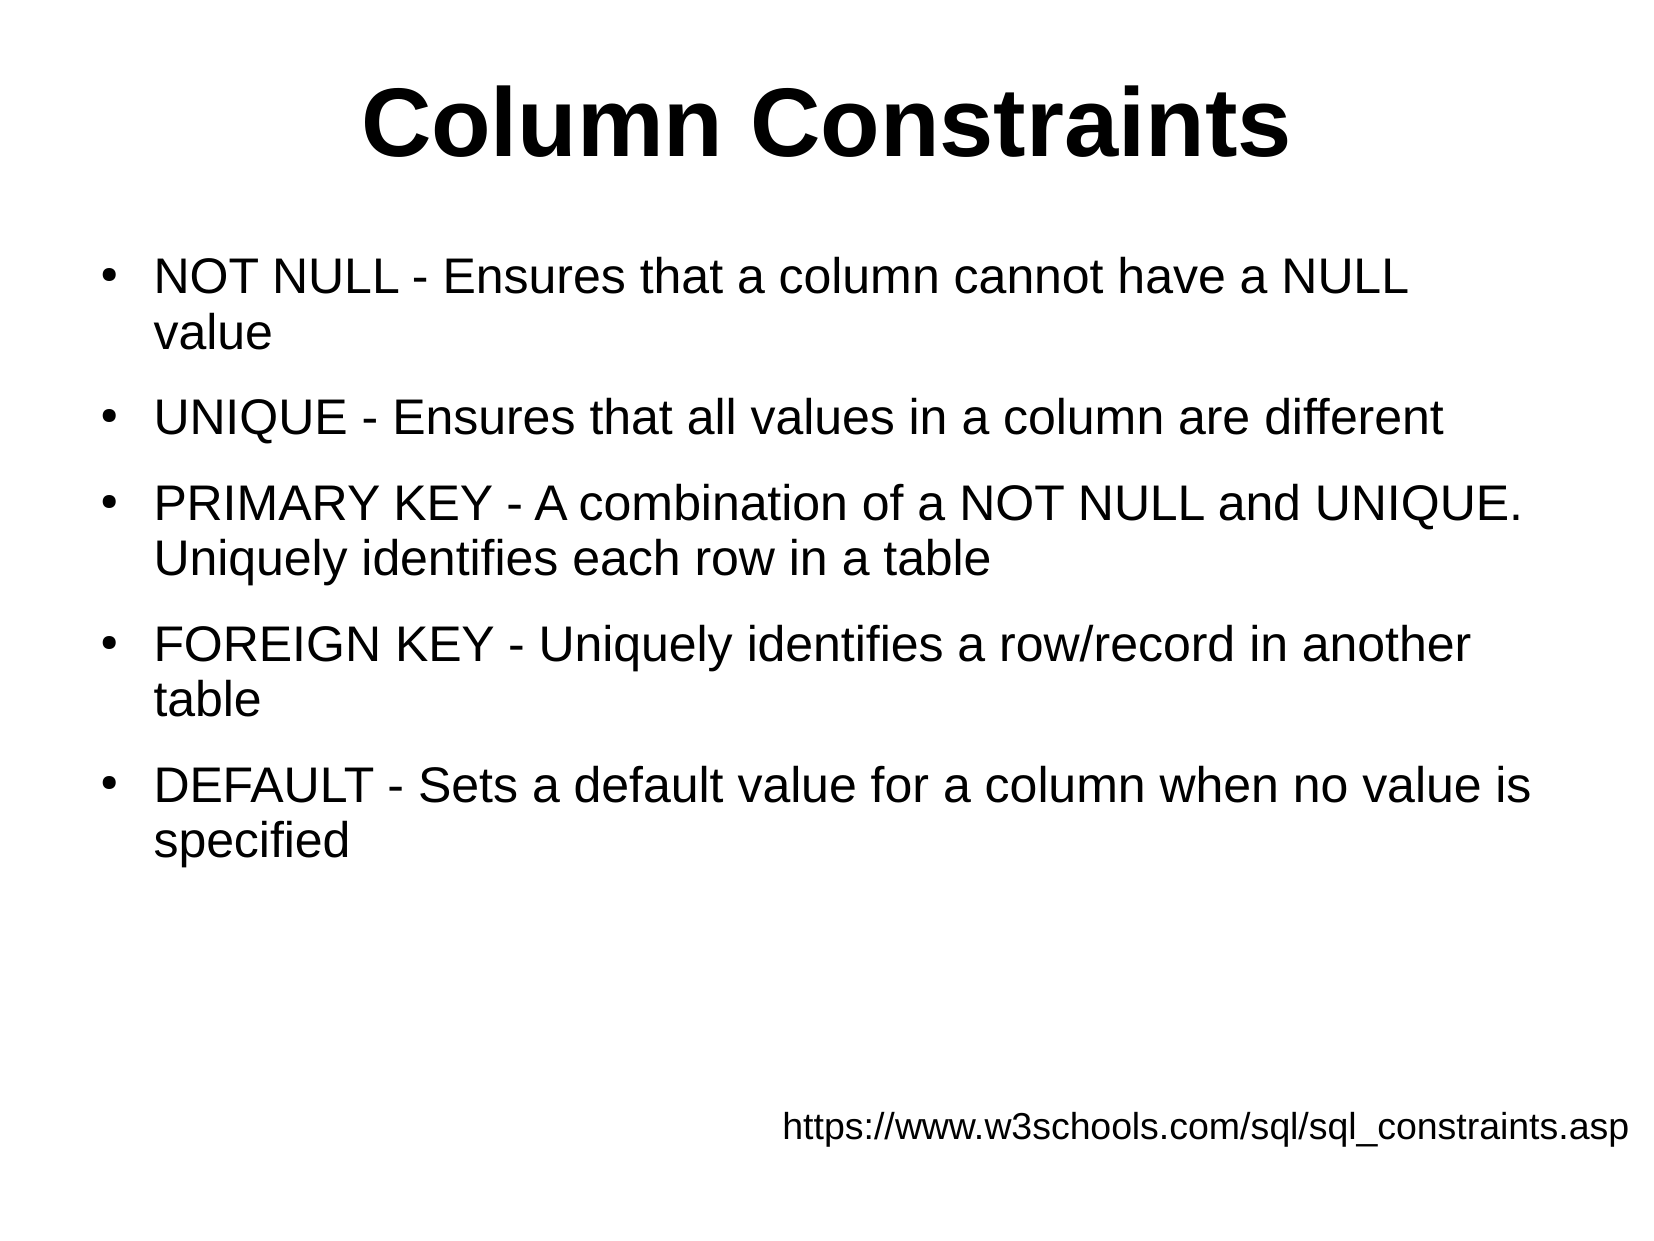

# Column Constraints
NOT NULL - Ensures that a column cannot have a NULL value
UNIQUE - Ensures that all values in a column are different
PRIMARY KEY - A combination of a NOT NULL and UNIQUE. Uniquely identifies each row in a table
FOREIGN KEY - Uniquely identifies a row/record in another table
DEFAULT - Sets a default value for a column when no value is specified
https://www.w3schools.com/sql/sql_constraints.asp